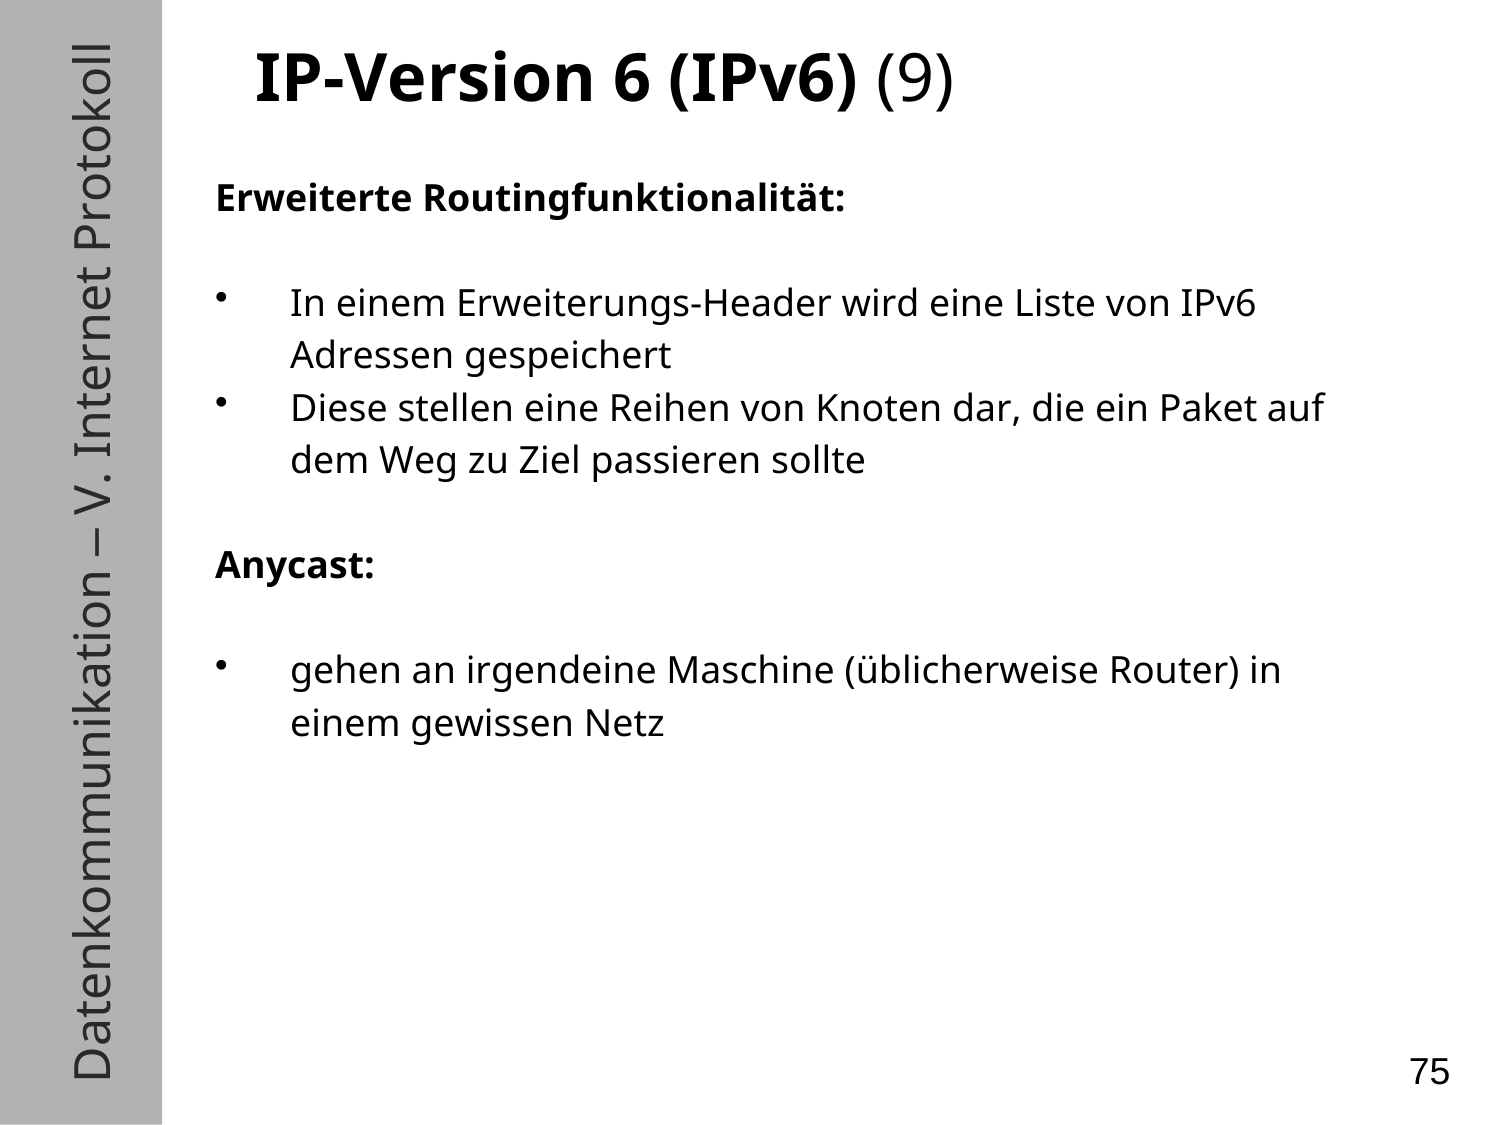

IP-Version 6 (IPv6) (9)
Erweiterte Routingfunktionalität:
In einem Erweiterungs-Header wird eine Liste von IPv6 Adressen gespeichert
Diese stellen eine Reihen von Knoten dar, die ein Paket auf dem Weg zu Ziel passieren sollte
Anycast:
gehen an irgendeine Maschine (üblicherweise Router) in einem gewissen Netz
Datenkommunikation – V. Internet Protokoll